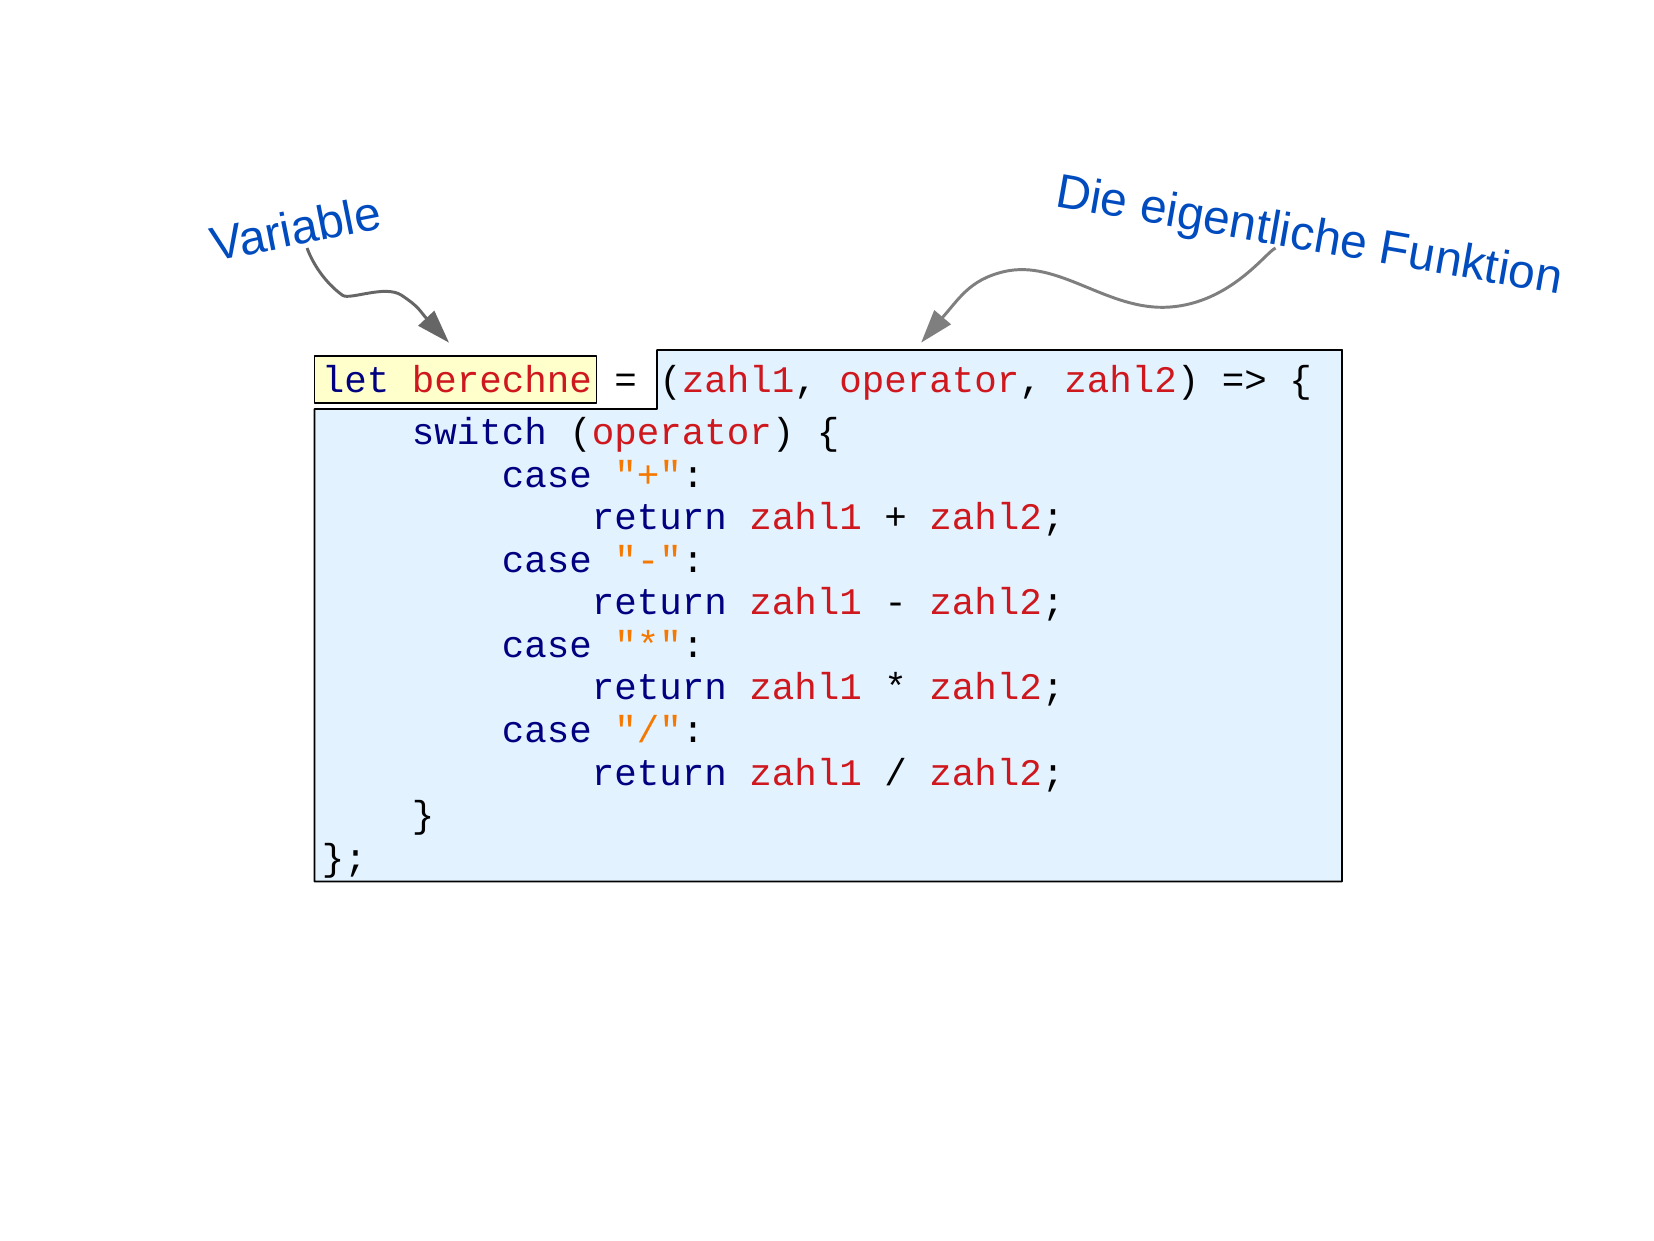

Variable
Die eigentliche Funktion
let berechne = (zahl1, operator, zahl2) => {
 switch (operator) {
 case "+":
 return zahl1 + zahl2;
 case "-":
 return zahl1 - zahl2;
 case "*":
 return zahl1 * zahl2;
 case "/":
 return zahl1 / zahl2;
 }
};